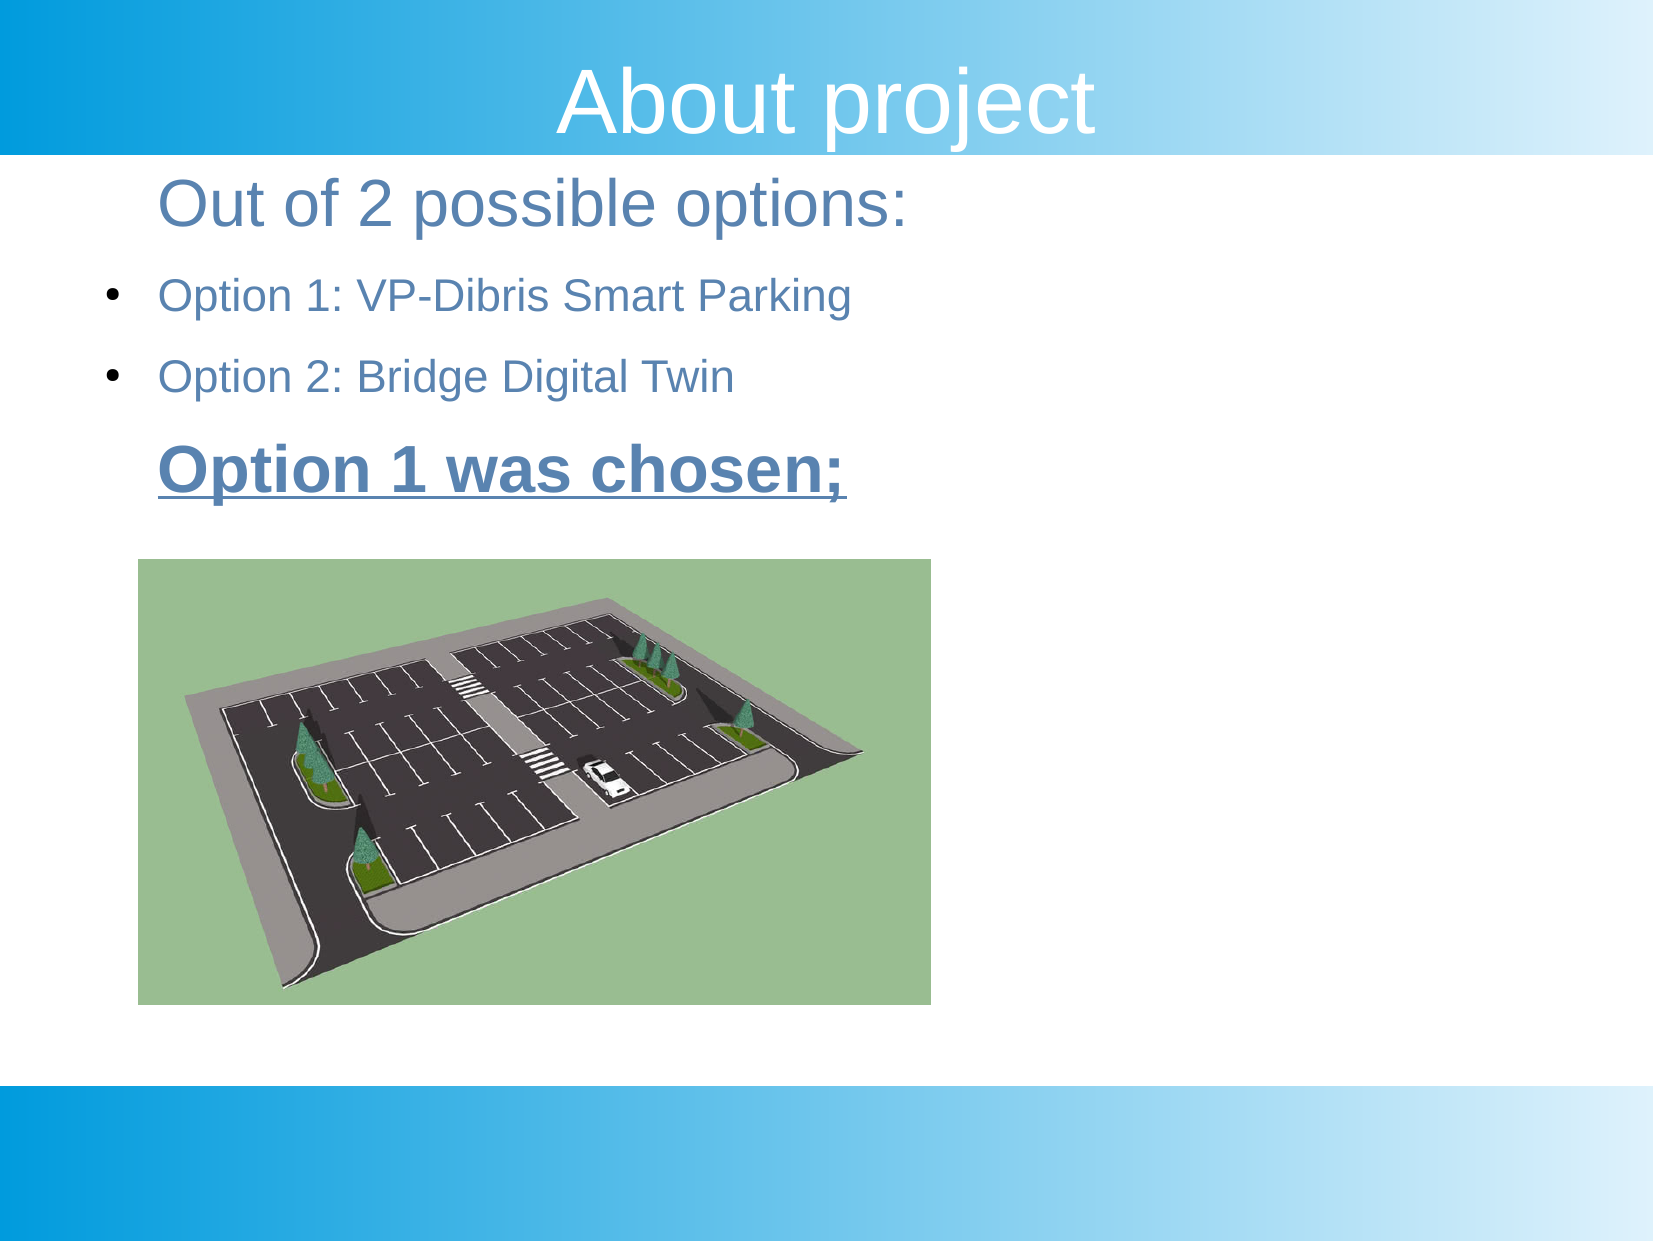

# About project
Out of 2 possible options:
Option 1: VP-Dibris Smart Parking
Option 2: Bridge Digital Twin
Option 1 was chosen;